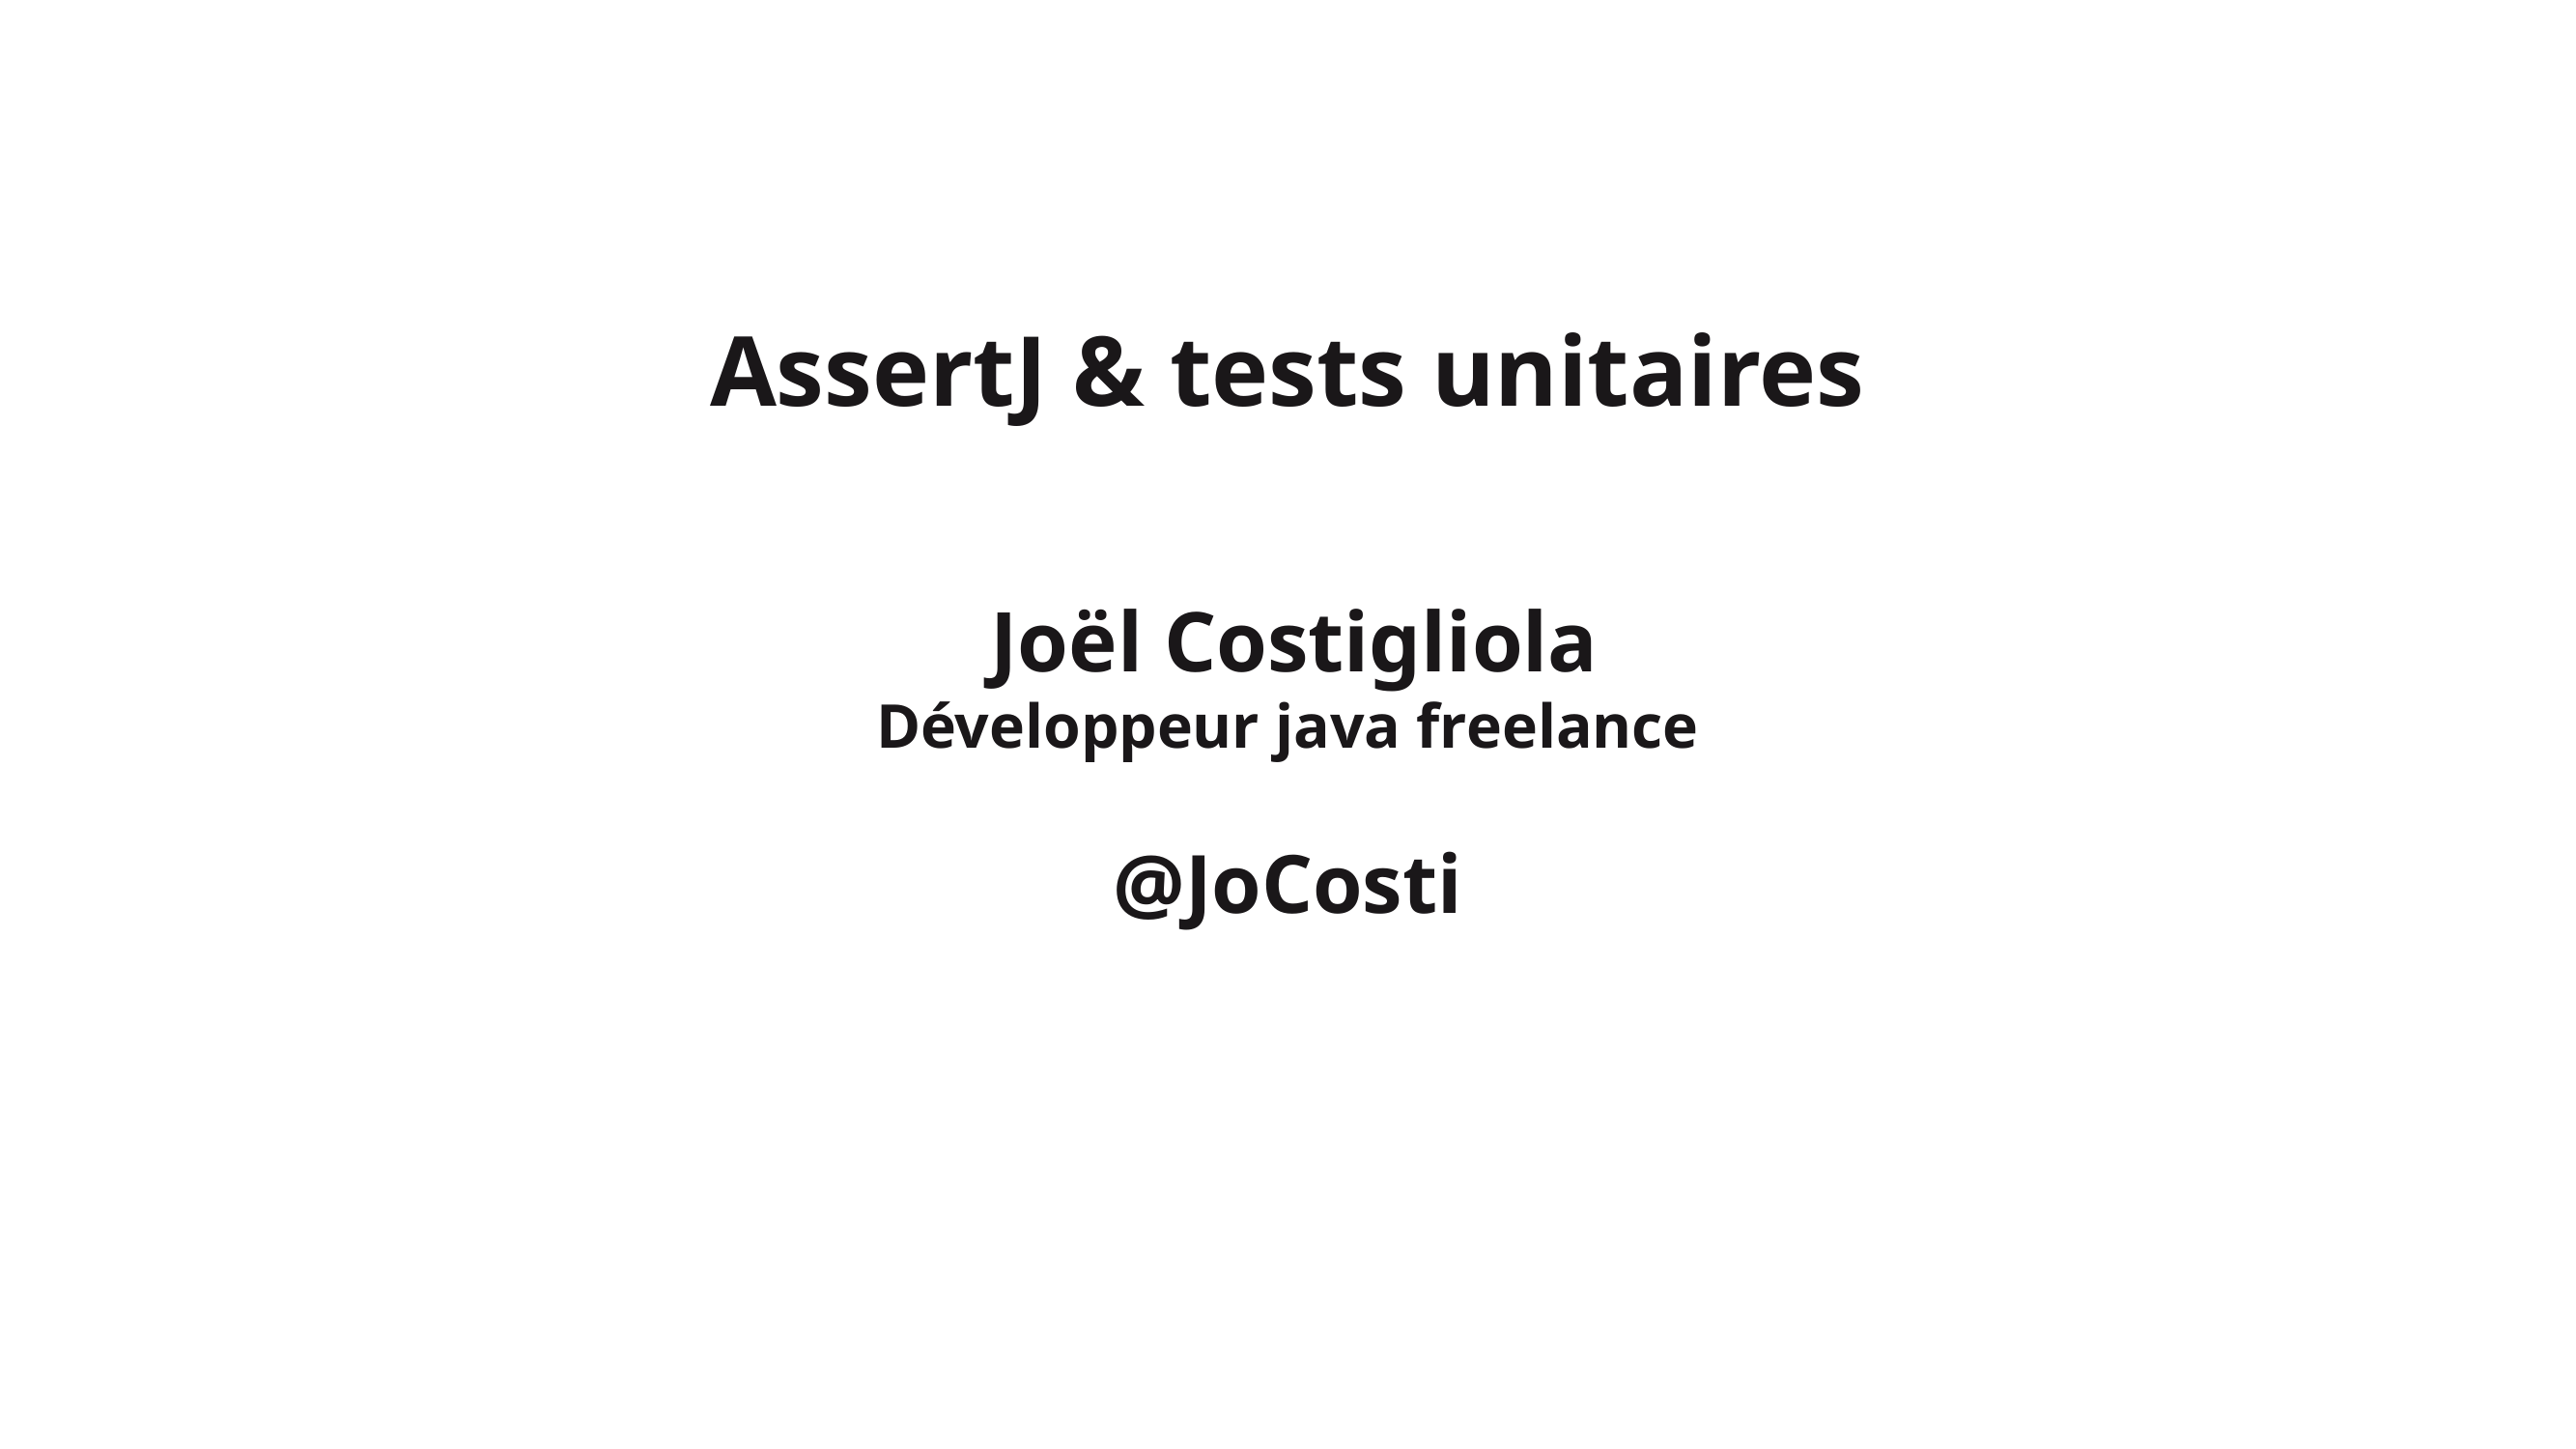

# AssertJ & tests unitaires
Joël Costigliola
Développeur java freelance
@JoCosti